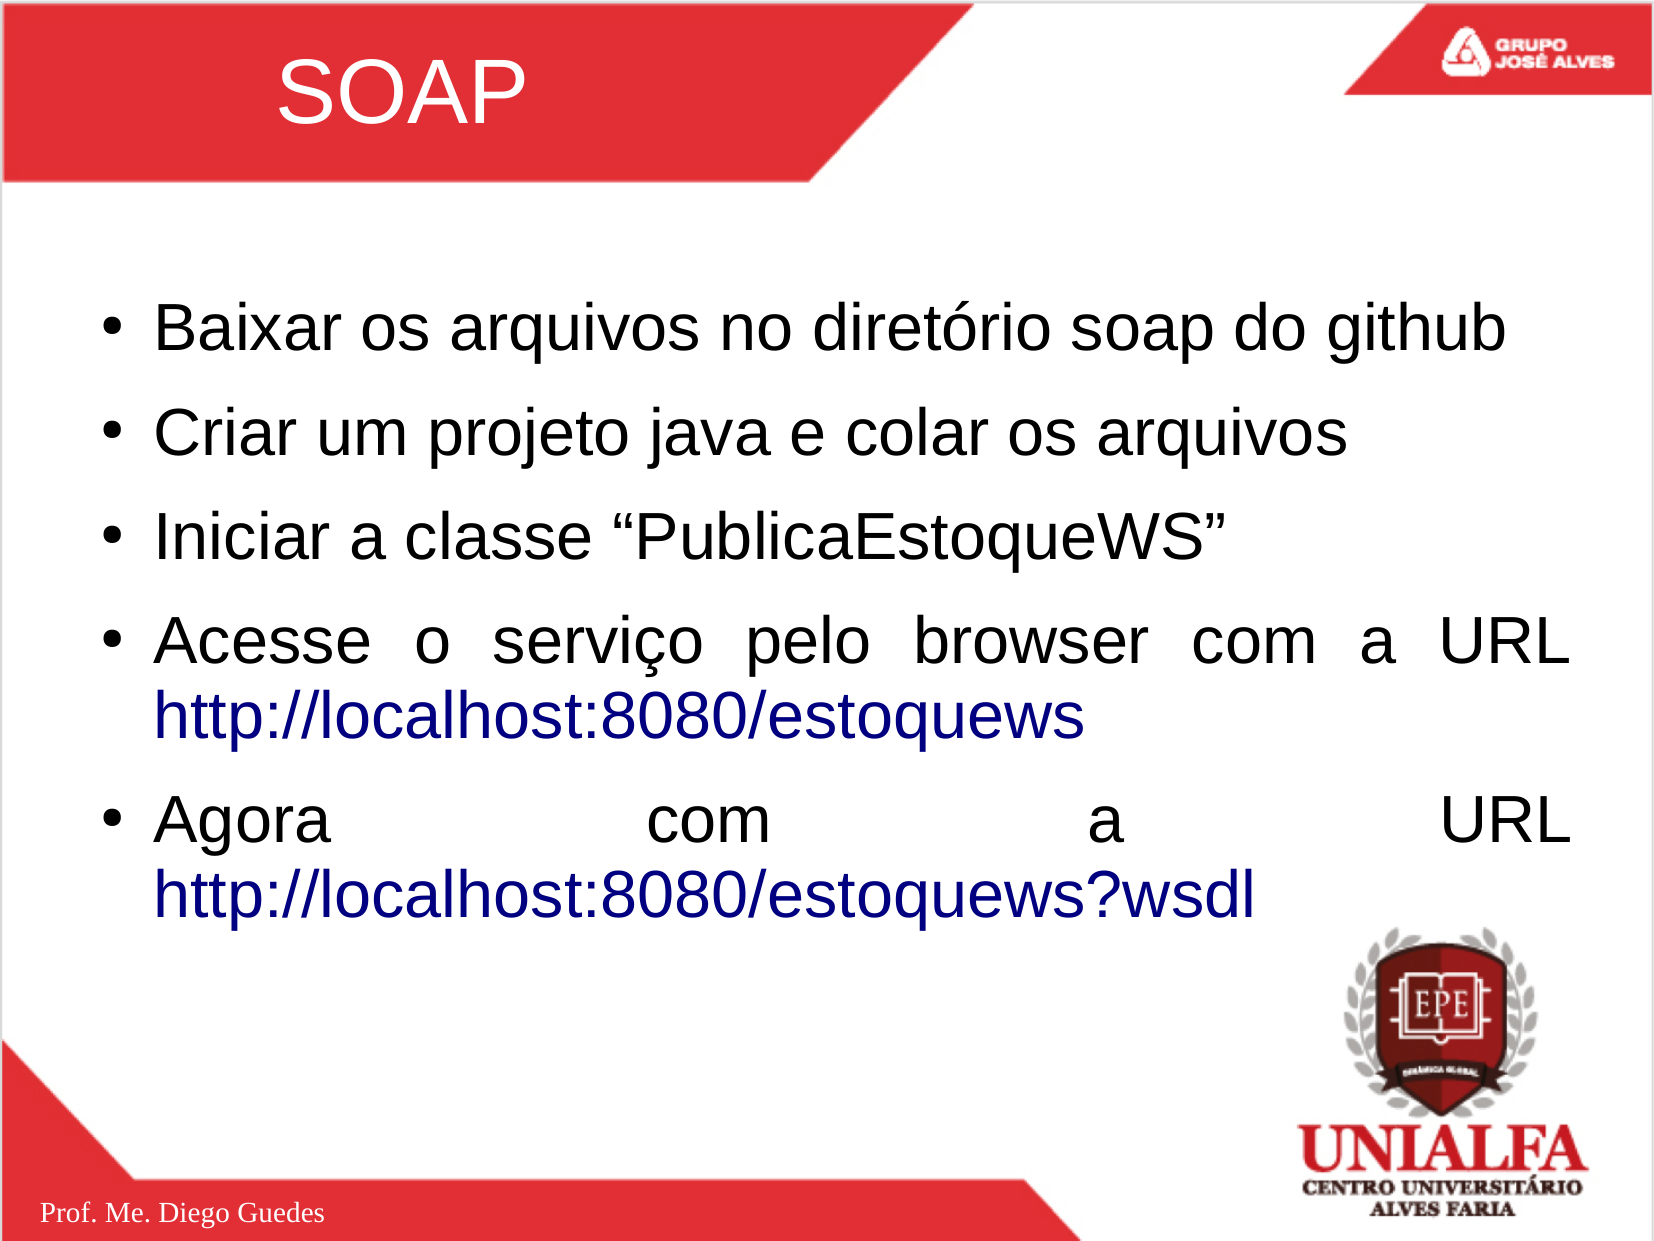

# SOAP
Baixar os arquivos no diretório soap do github
Criar um projeto java e colar os arquivos
Iniciar a classe “PublicaEstoqueWS”
Acesse o serviço pelo browser com a URL http://localhost:8080/estoquews
Agora com a URL http://localhost:8080/estoquews?wsdl